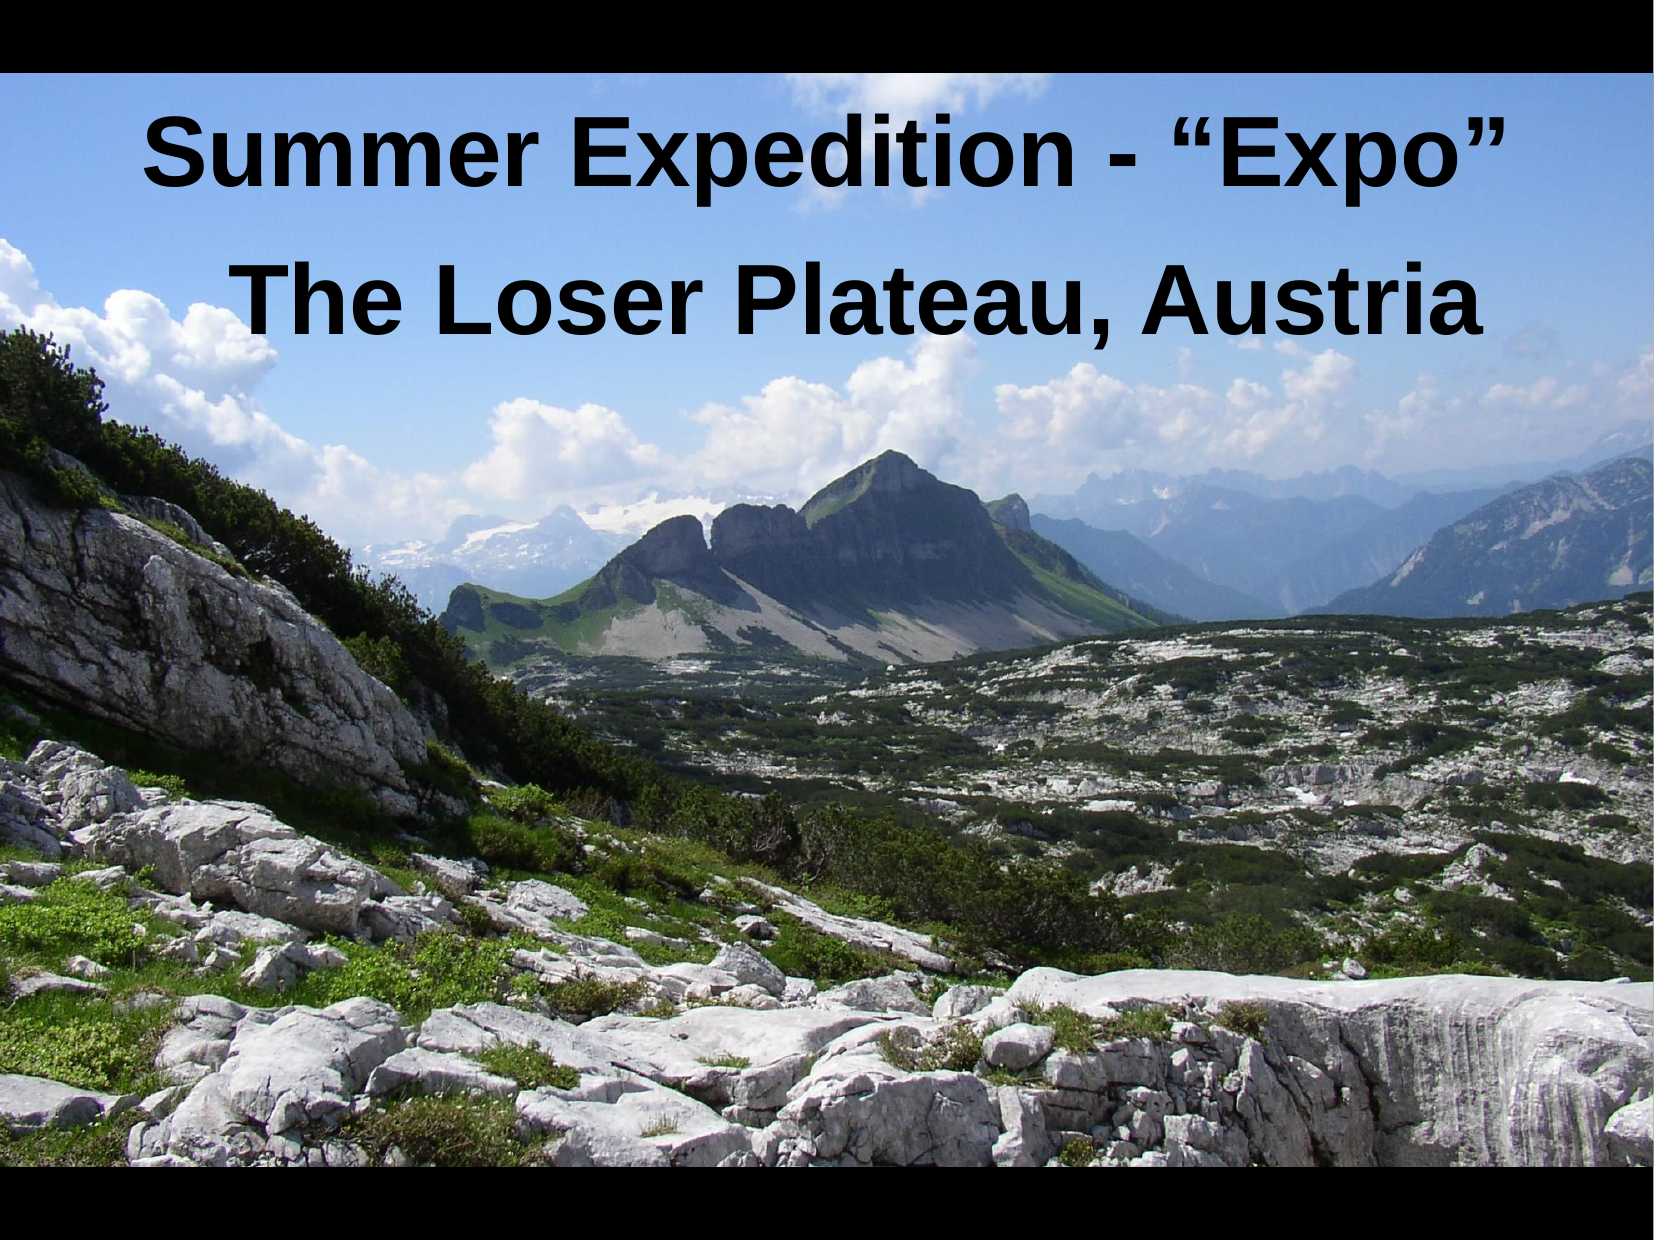

Summer Expedition - “Expo”
The Loser Plateau, Austria